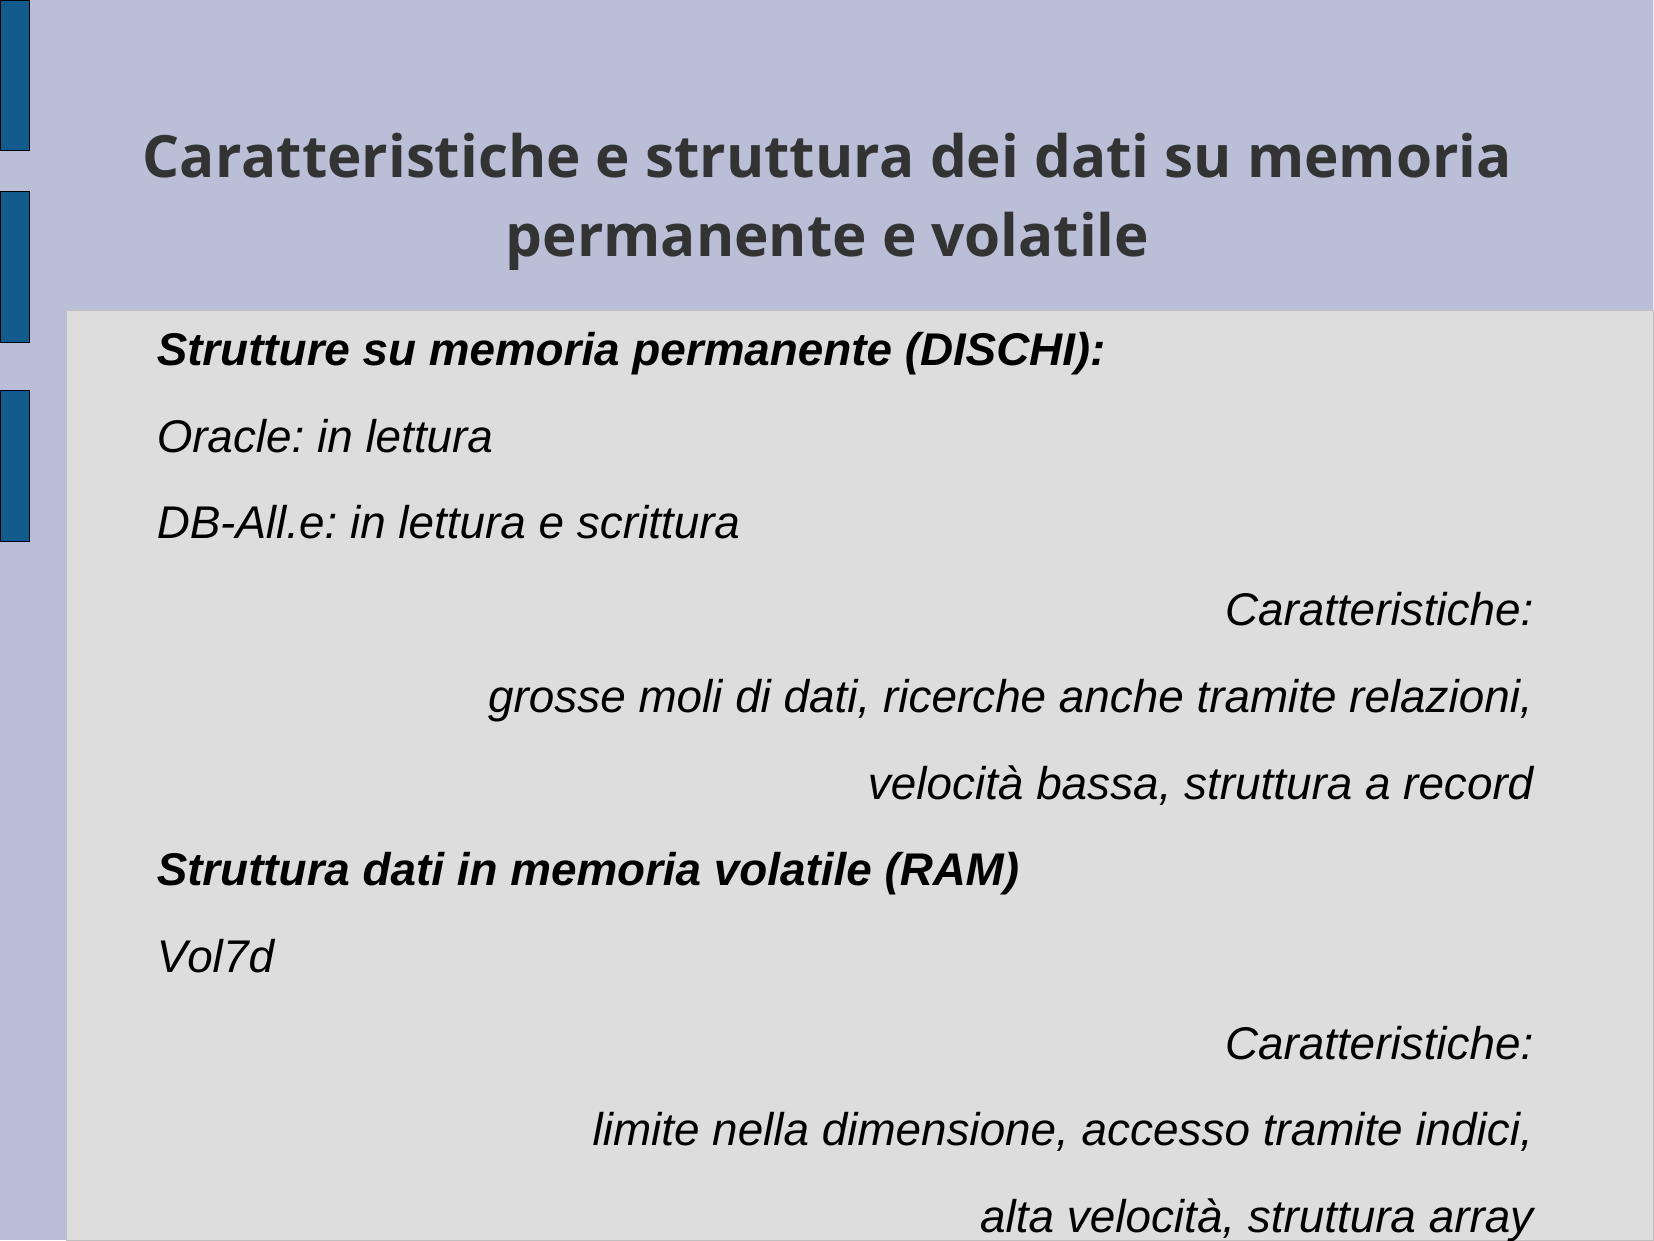

# Caratteristiche e struttura dei dati su memoria permanente e volatile
Strutture su memoria permanente (DISCHI):
Oracle: in lettura
DB-All.e: in lettura e scrittura
Caratteristiche:
grosse moli di dati, ricerche anche tramite relazioni,
velocità bassa, struttura a record
Struttura dati in memoria volatile (RAM)
Vol7d
Caratteristiche:
limite nella dimensione, accesso tramite indici,
alta velocità, struttura array